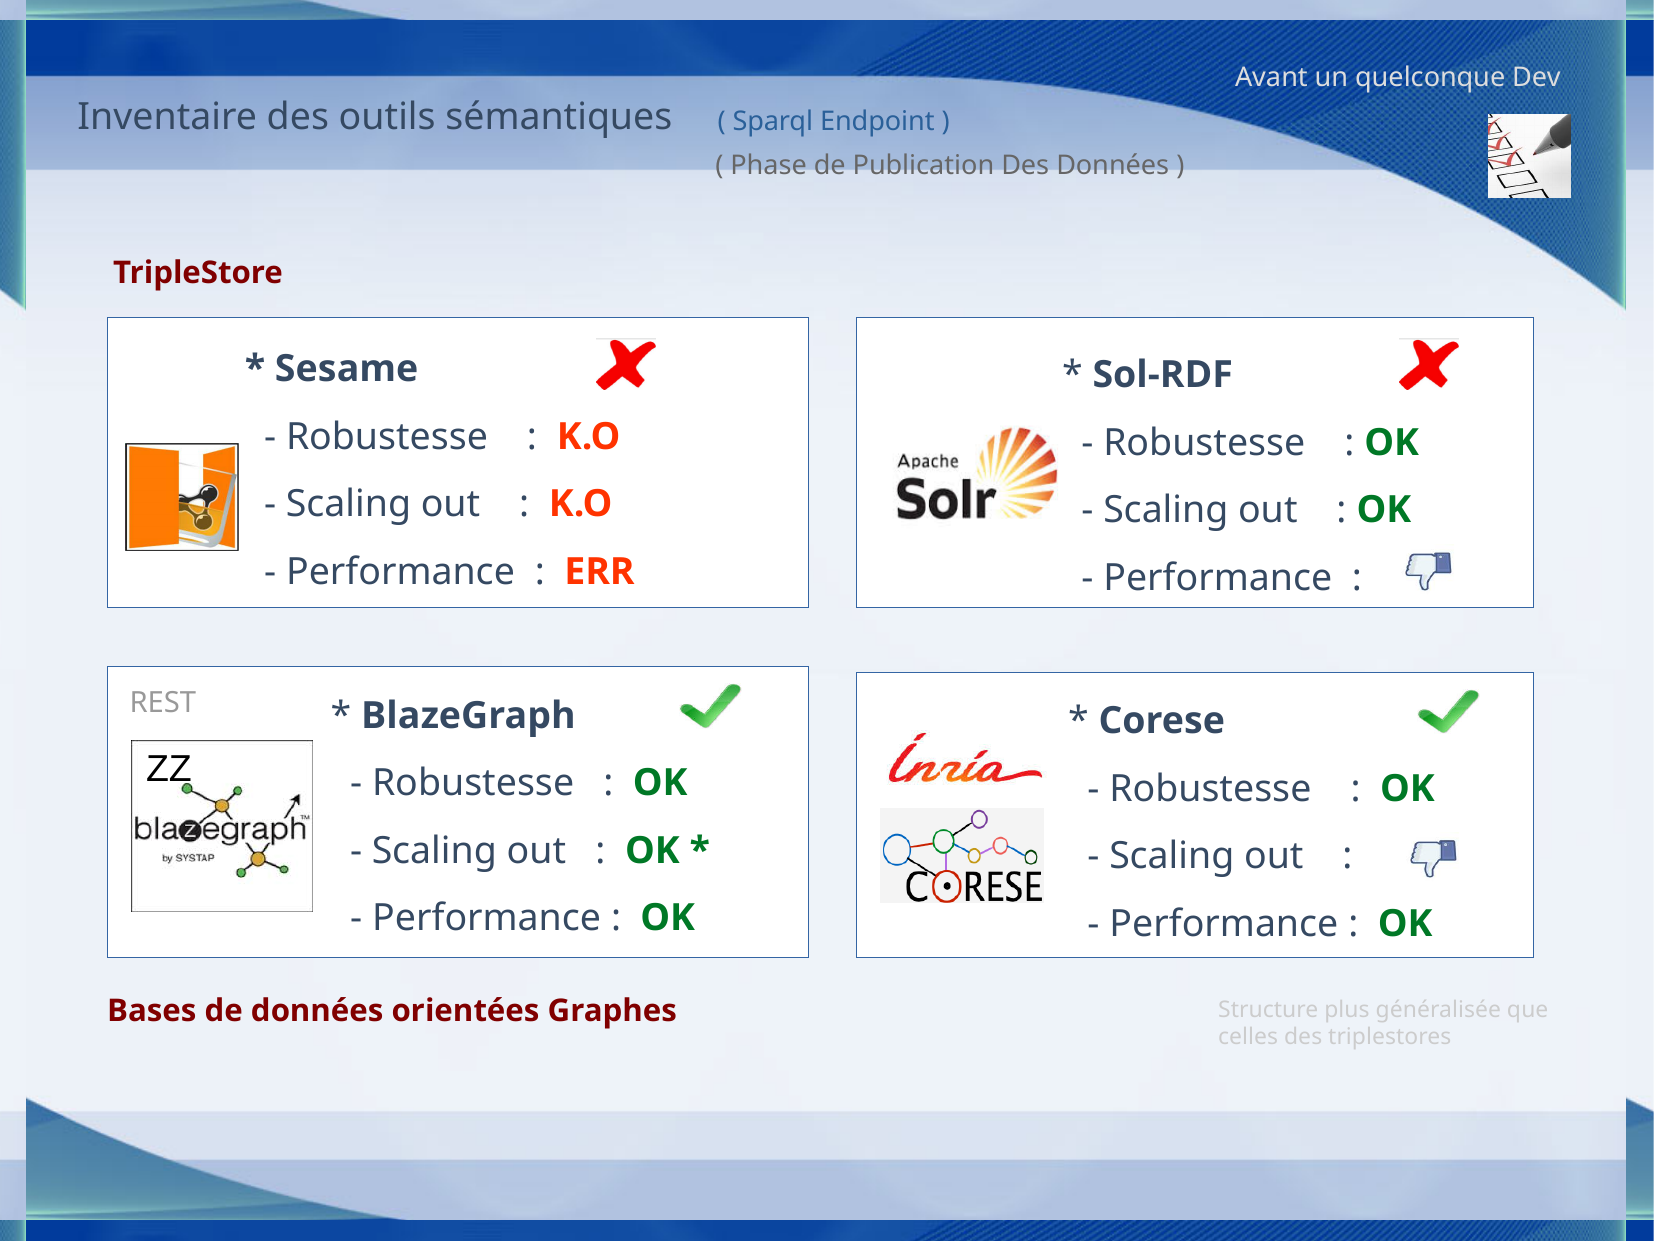

Avant un quelconque Dev
# Inventaire des outils sémantiques
( Sparql Endpoint )
 ( Phase de Publication Des Données )
TripleStore
* Sesame 
 - Robustesse  : K.O
 - Scaling out  : K.O
 - Performance  : ERR
* Sol-RDF
 - Robustesse  : OK
 - Scaling out  : OK
 - Performance  :
* BlazeGraph
 - Robustesse  : OK
 - Scaling out : OK *
 - Performance : OK
* Corese
 - Robustesse  : OK
 - Scaling out :
 - Performance : OK
REST
ZZ
Bases de données orientées Graphes
Structure plus généralisée que celles des triplestores